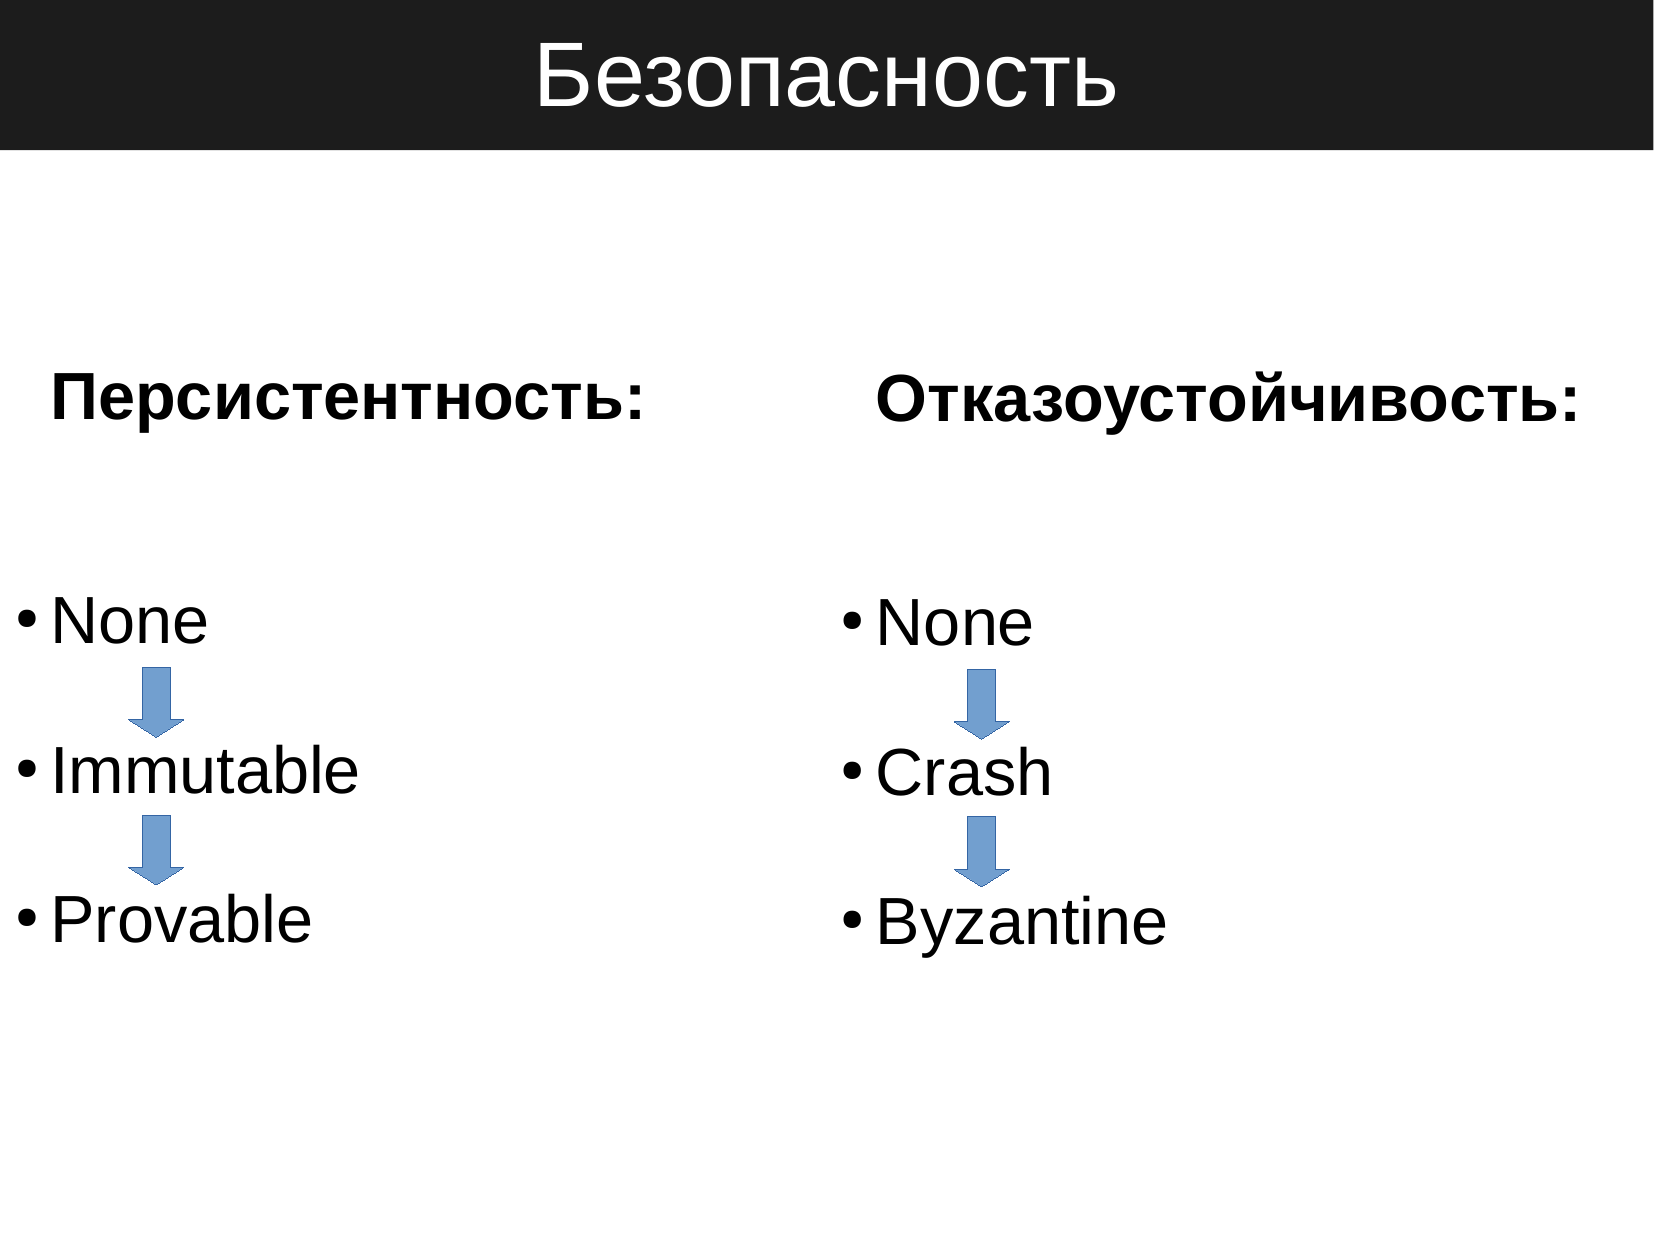

# Безопасность
Персистентность:
None
Immutable
Provable
Отказоустойчивость:
None
Crash
Byzantine